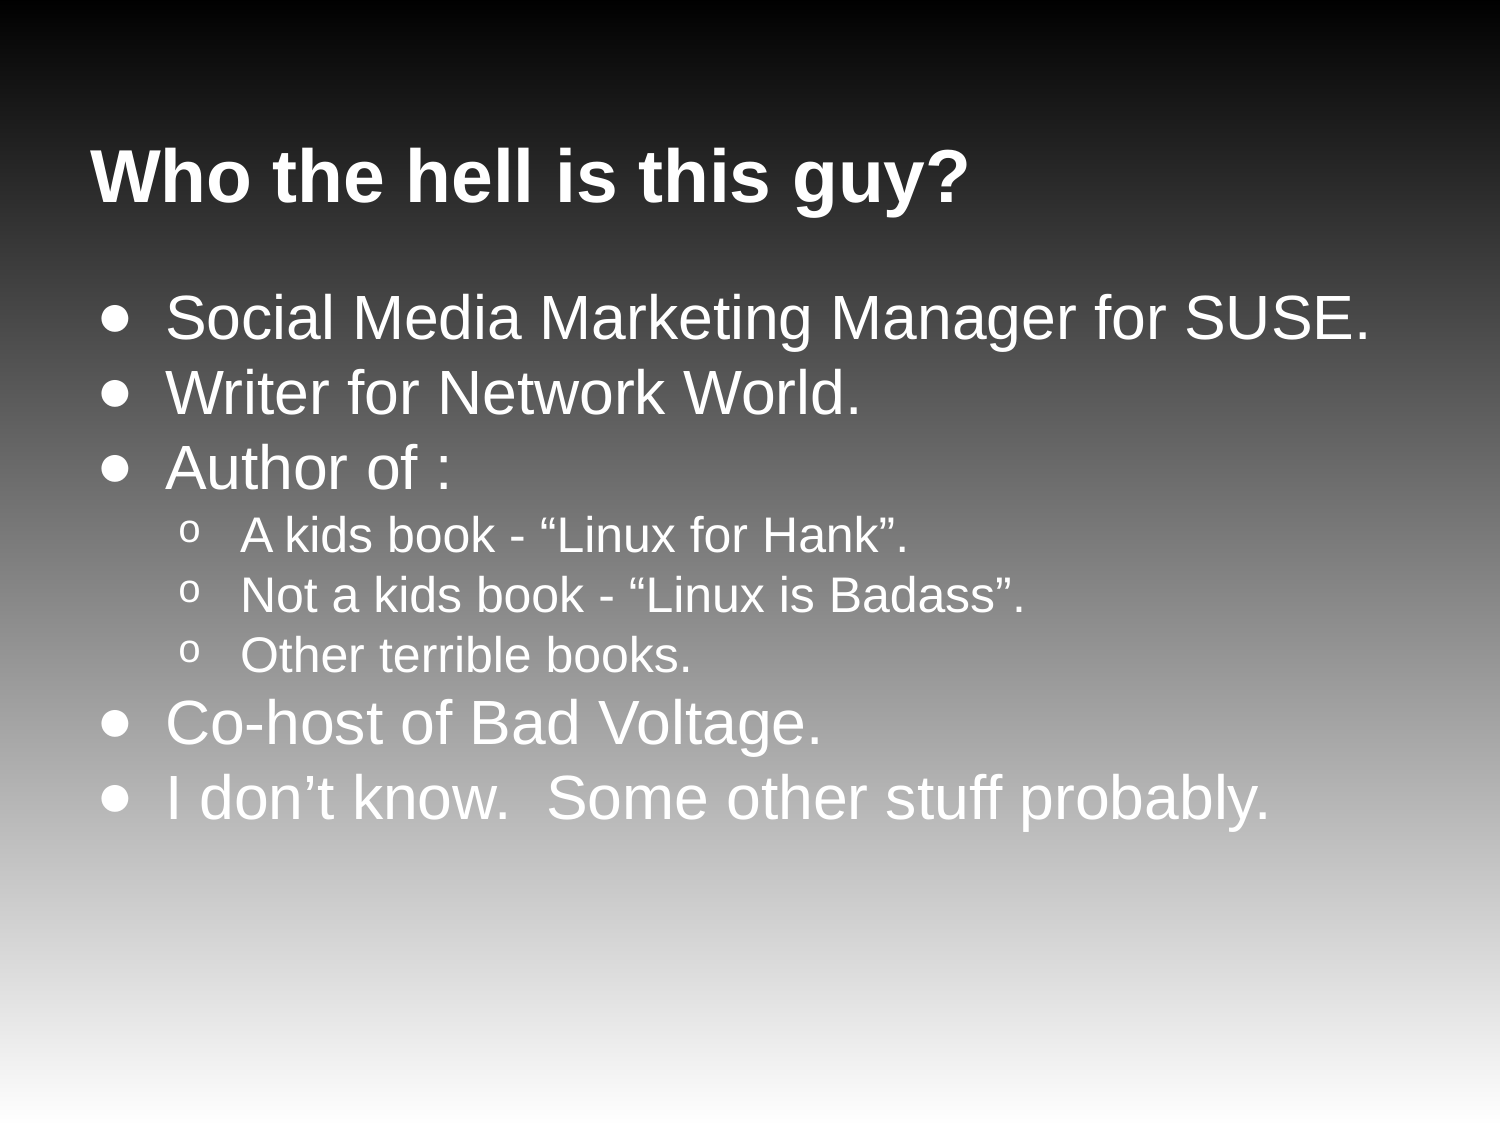

# Who the hell is this guy?
Social Media Marketing Manager for SUSE.
Writer for Network World.
Author of :
A kids book - “Linux for Hank”.
Not a kids book - “Linux is Badass”.
Other terrible books.
Co-host of Bad Voltage.
I don’t know. Some other stuff probably.